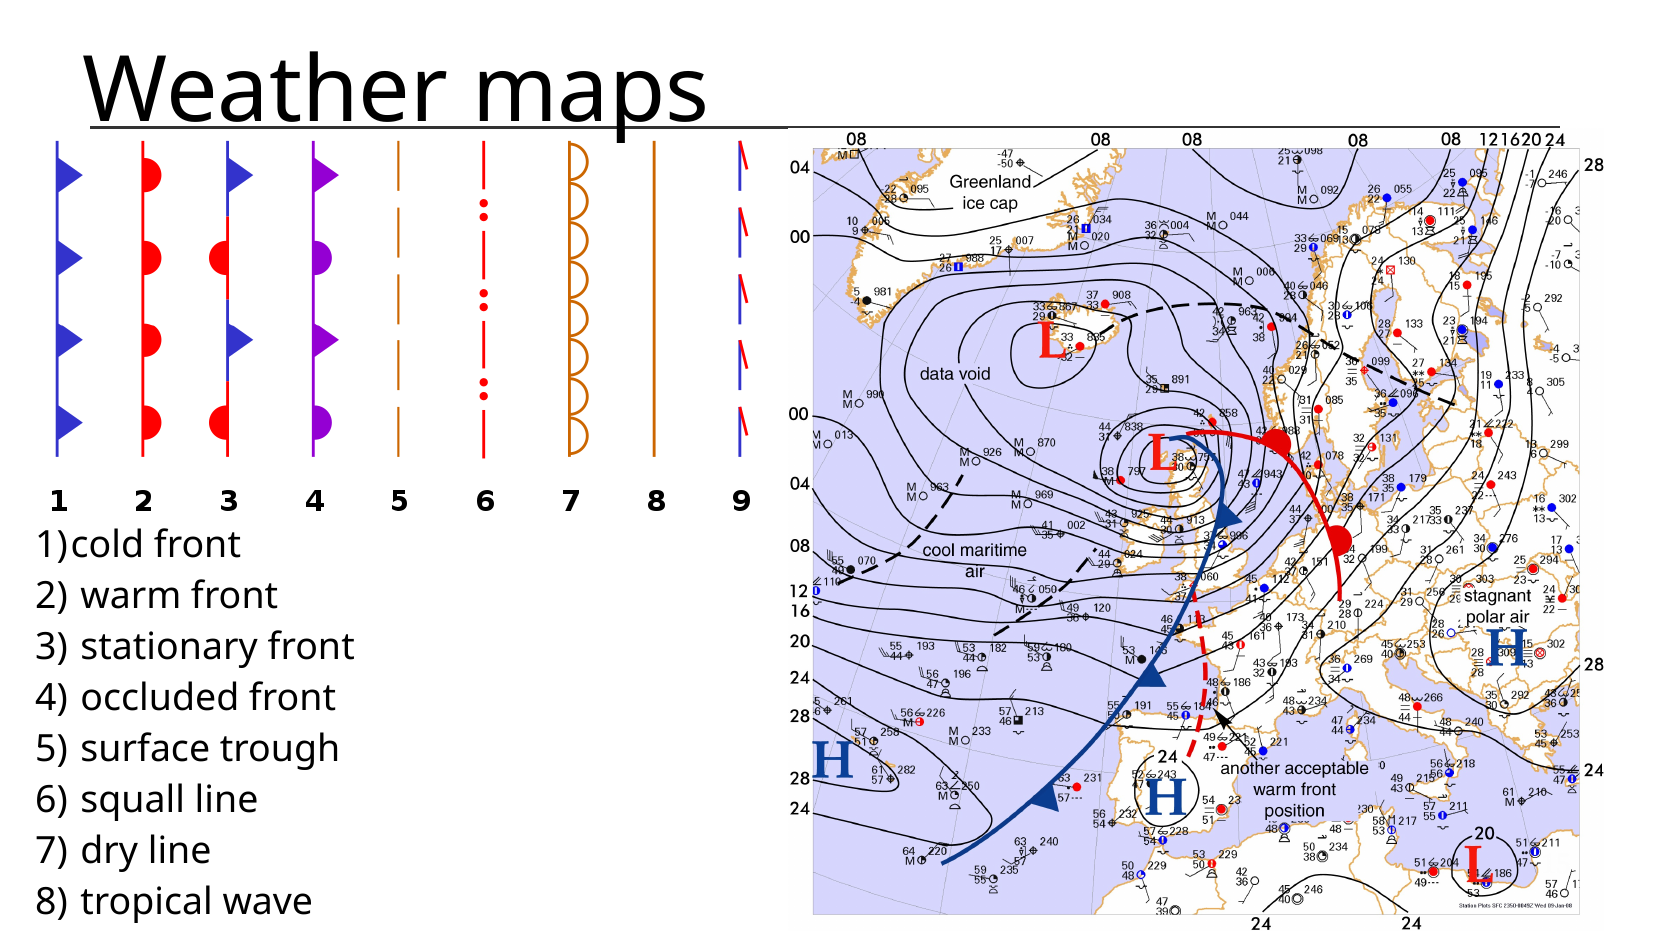

# Weather maps
cold front
 warm front
 stationary front
 occluded front
 surface trough
 squall line
 dry line
 tropical wave
 trowal
15